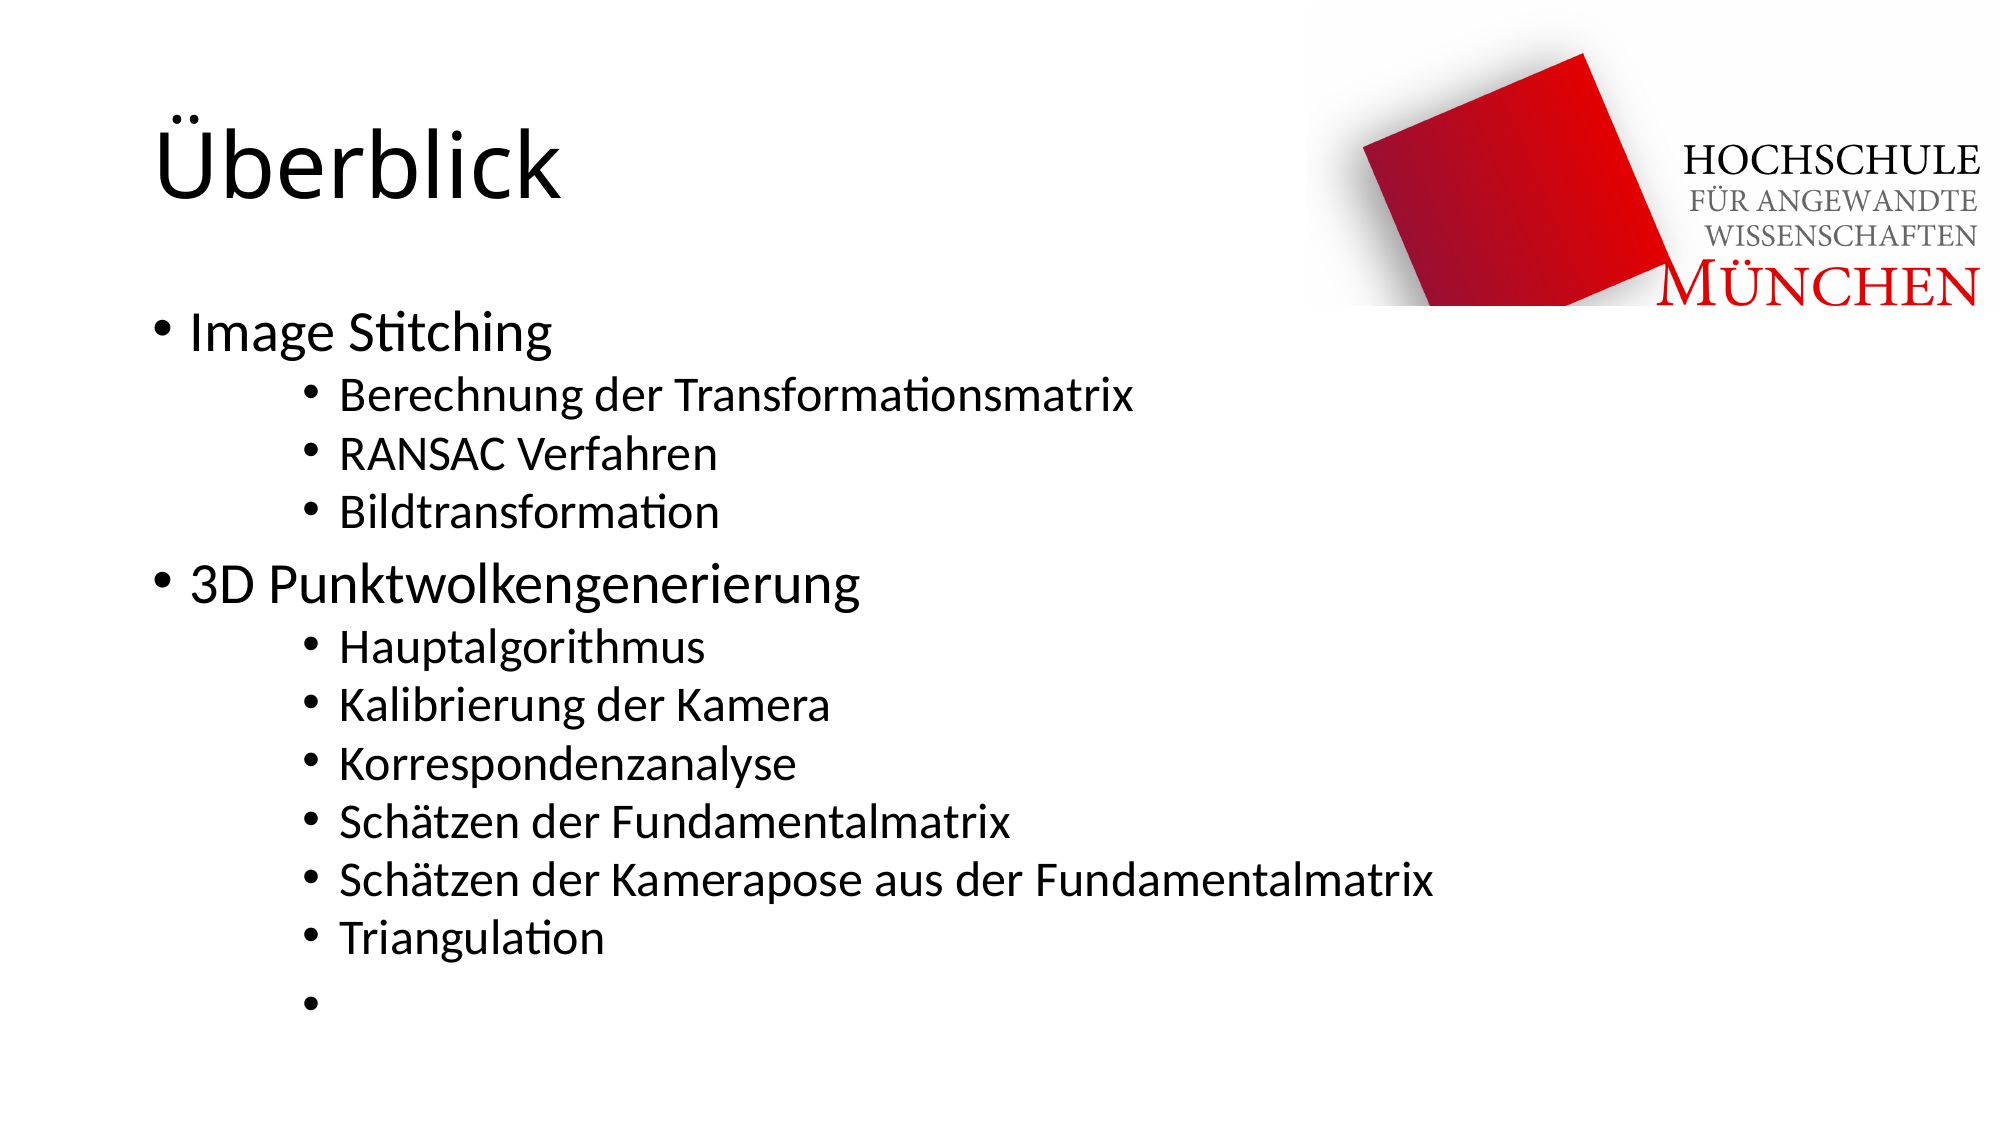

# Überblick
Image Stitching
Berechnung der Transformationsmatrix
RANSAC Verfahren
Bildtransformation
3D Punktwolkengenerierung
Hauptalgorithmus
Kalibrierung der Kamera
Korrespondenzanalyse
Schätzen der Fundamentalmatrix
Schätzen der Kamerapose aus der Fundamentalmatrix
Triangulation